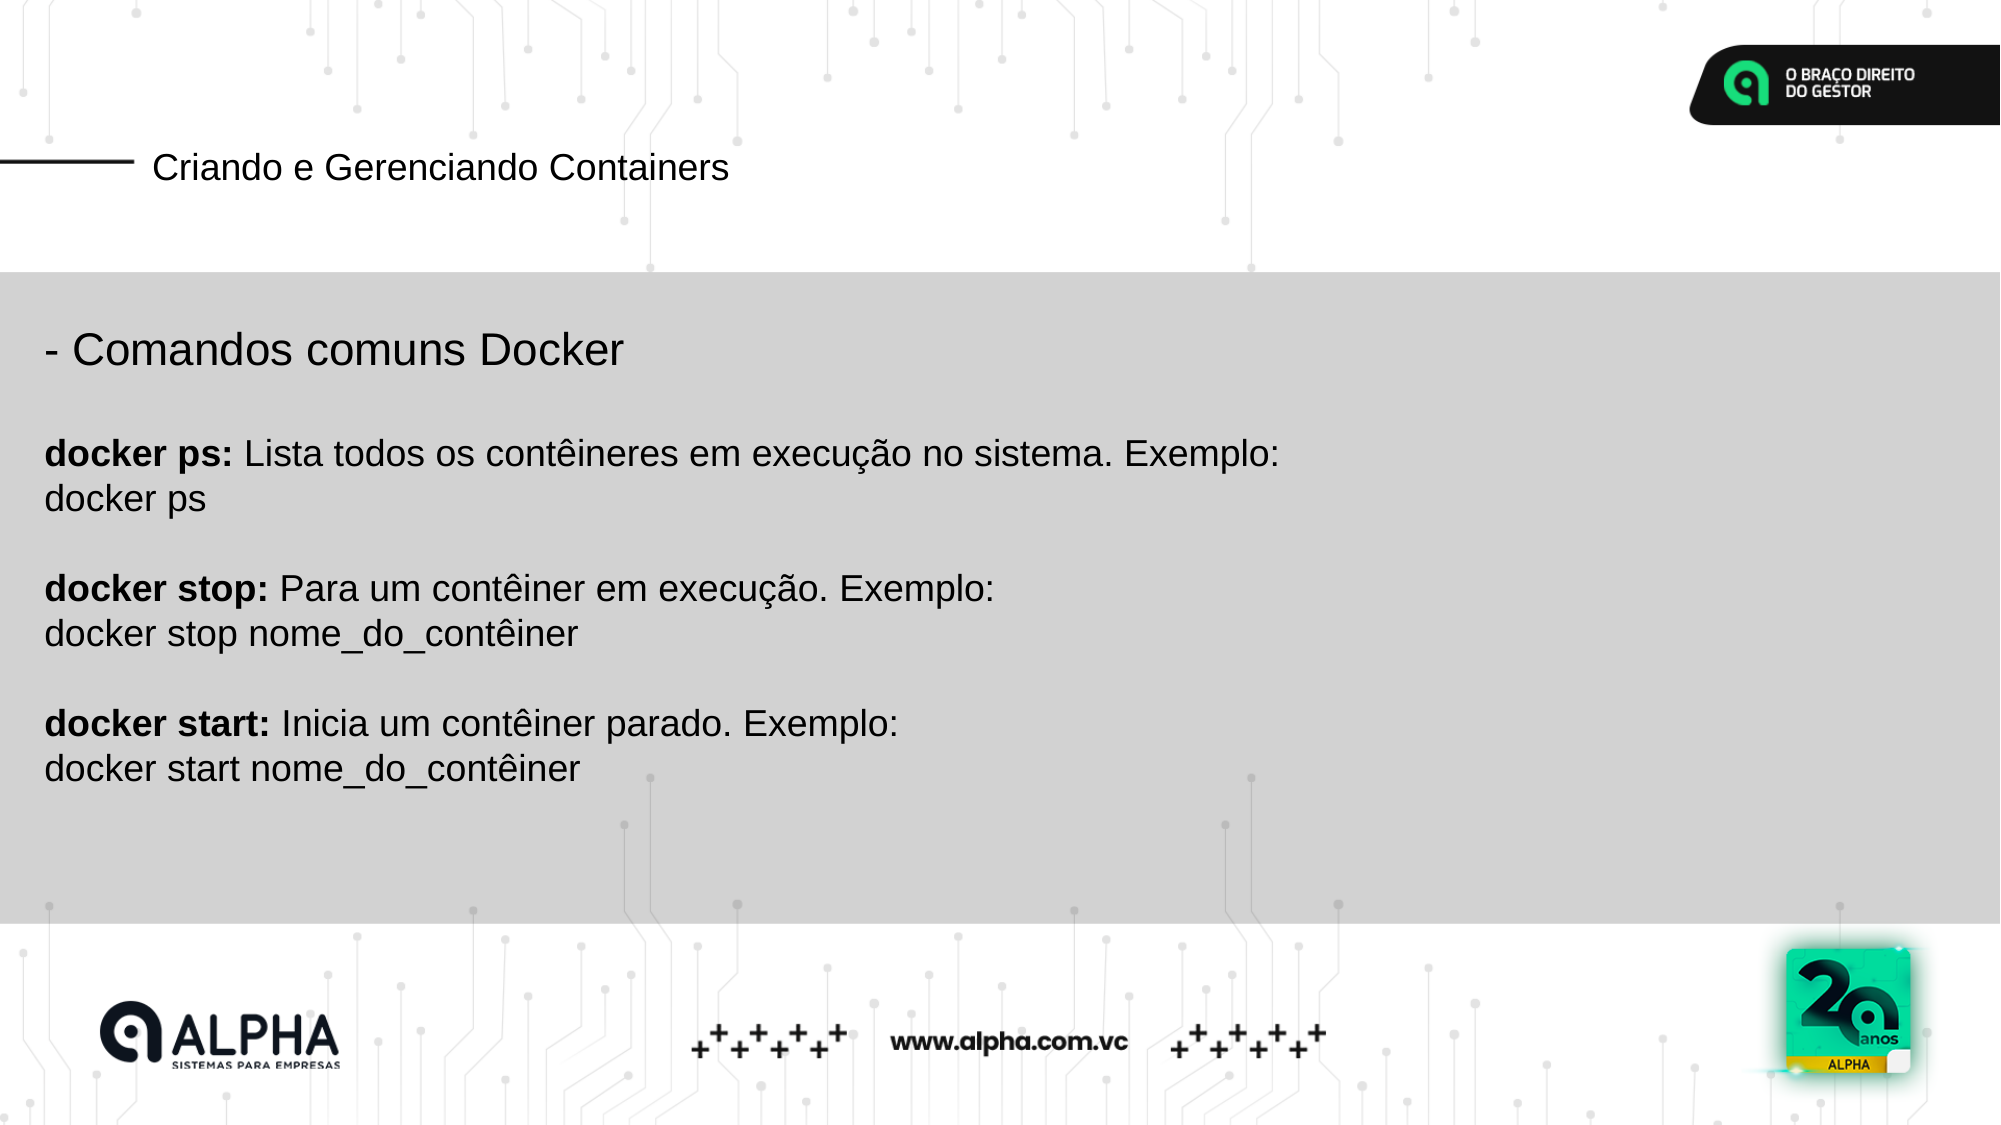

Criando e Gerenciando Containers
- Comandos comuns Docker
docker ps: Lista todos os contêineres em execução no sistema. Exemplo:
docker ps
docker stop: Para um contêiner em execução. Exemplo:
docker stop nome_do_contêiner
docker start: Inicia um contêiner parado. Exemplo:
docker start nome_do_contêiner